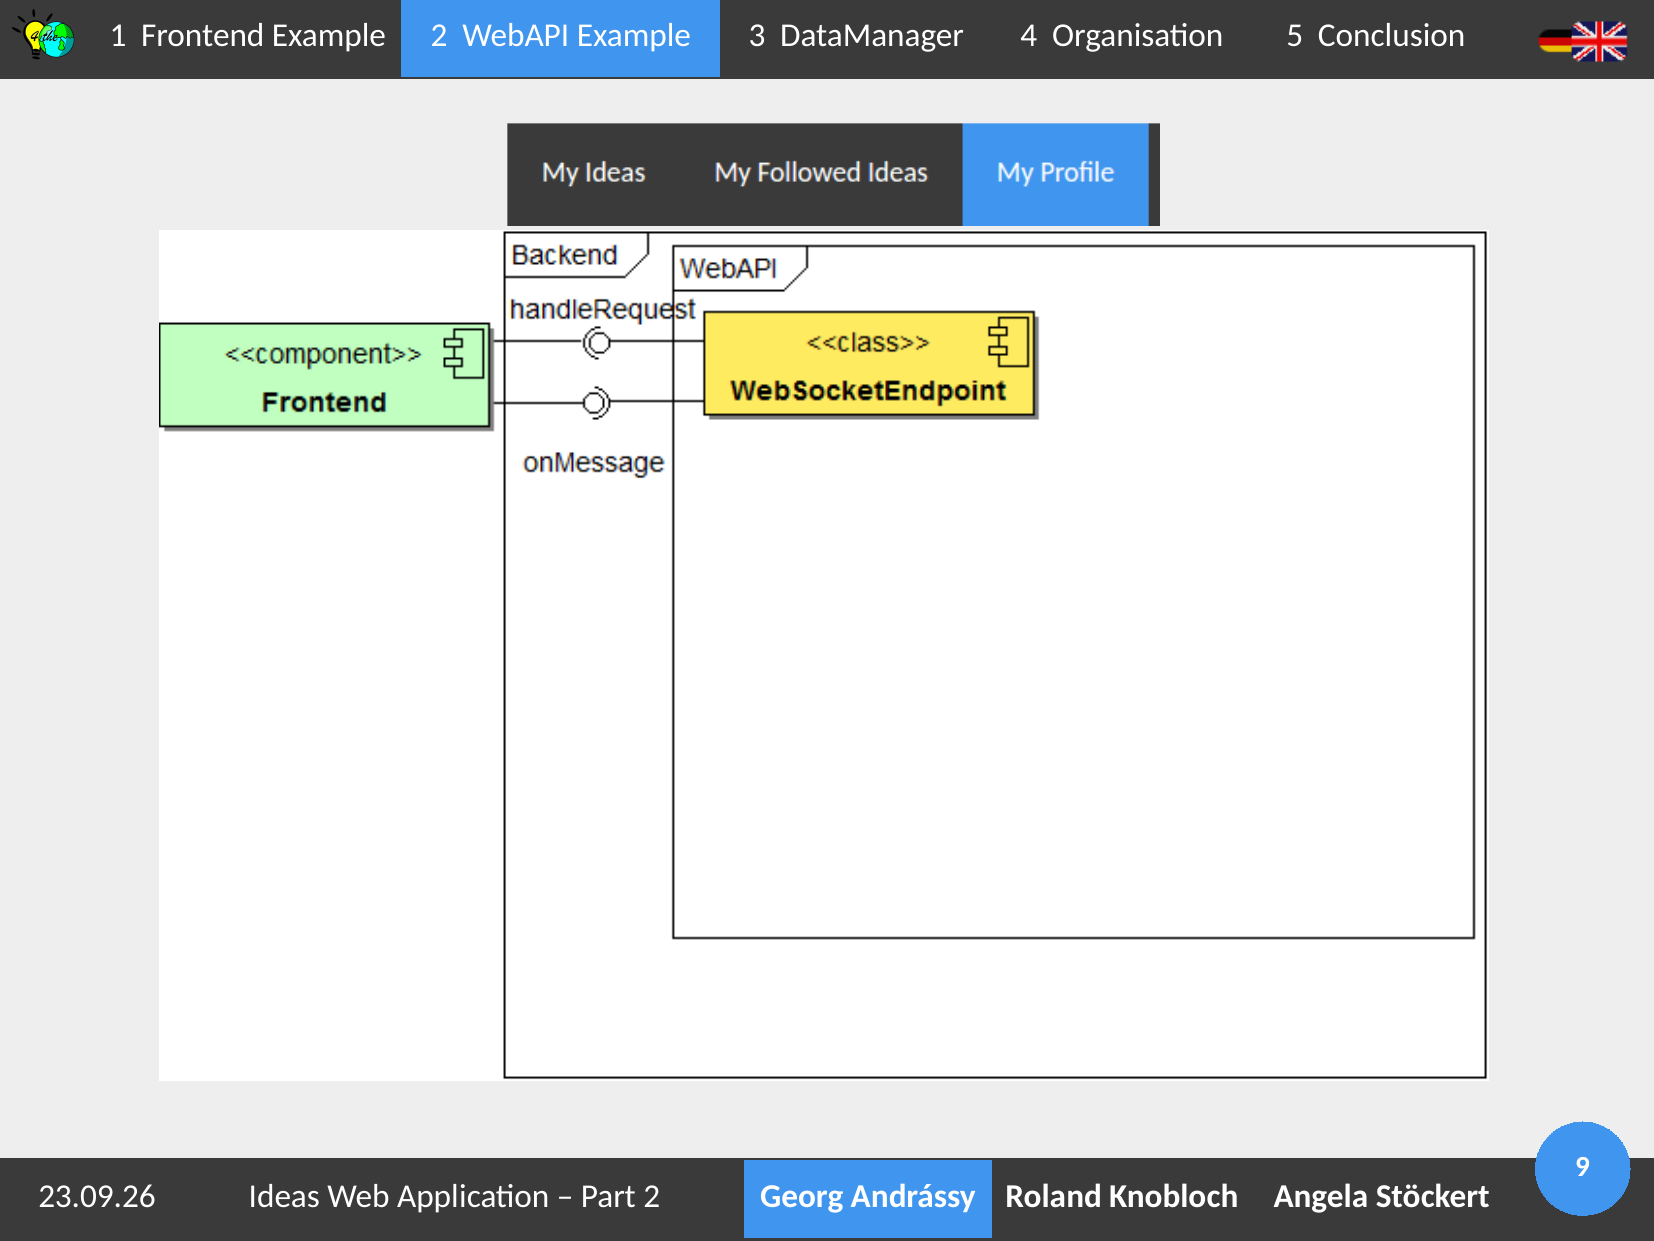

1 Frontend Example
2 WebAPI Example
3 DataManager
4 Organisation
5 Conclusion
Ideas Web Application – Part 2
Georg Andrássy
Roland Knobloch
Angela Stöckert